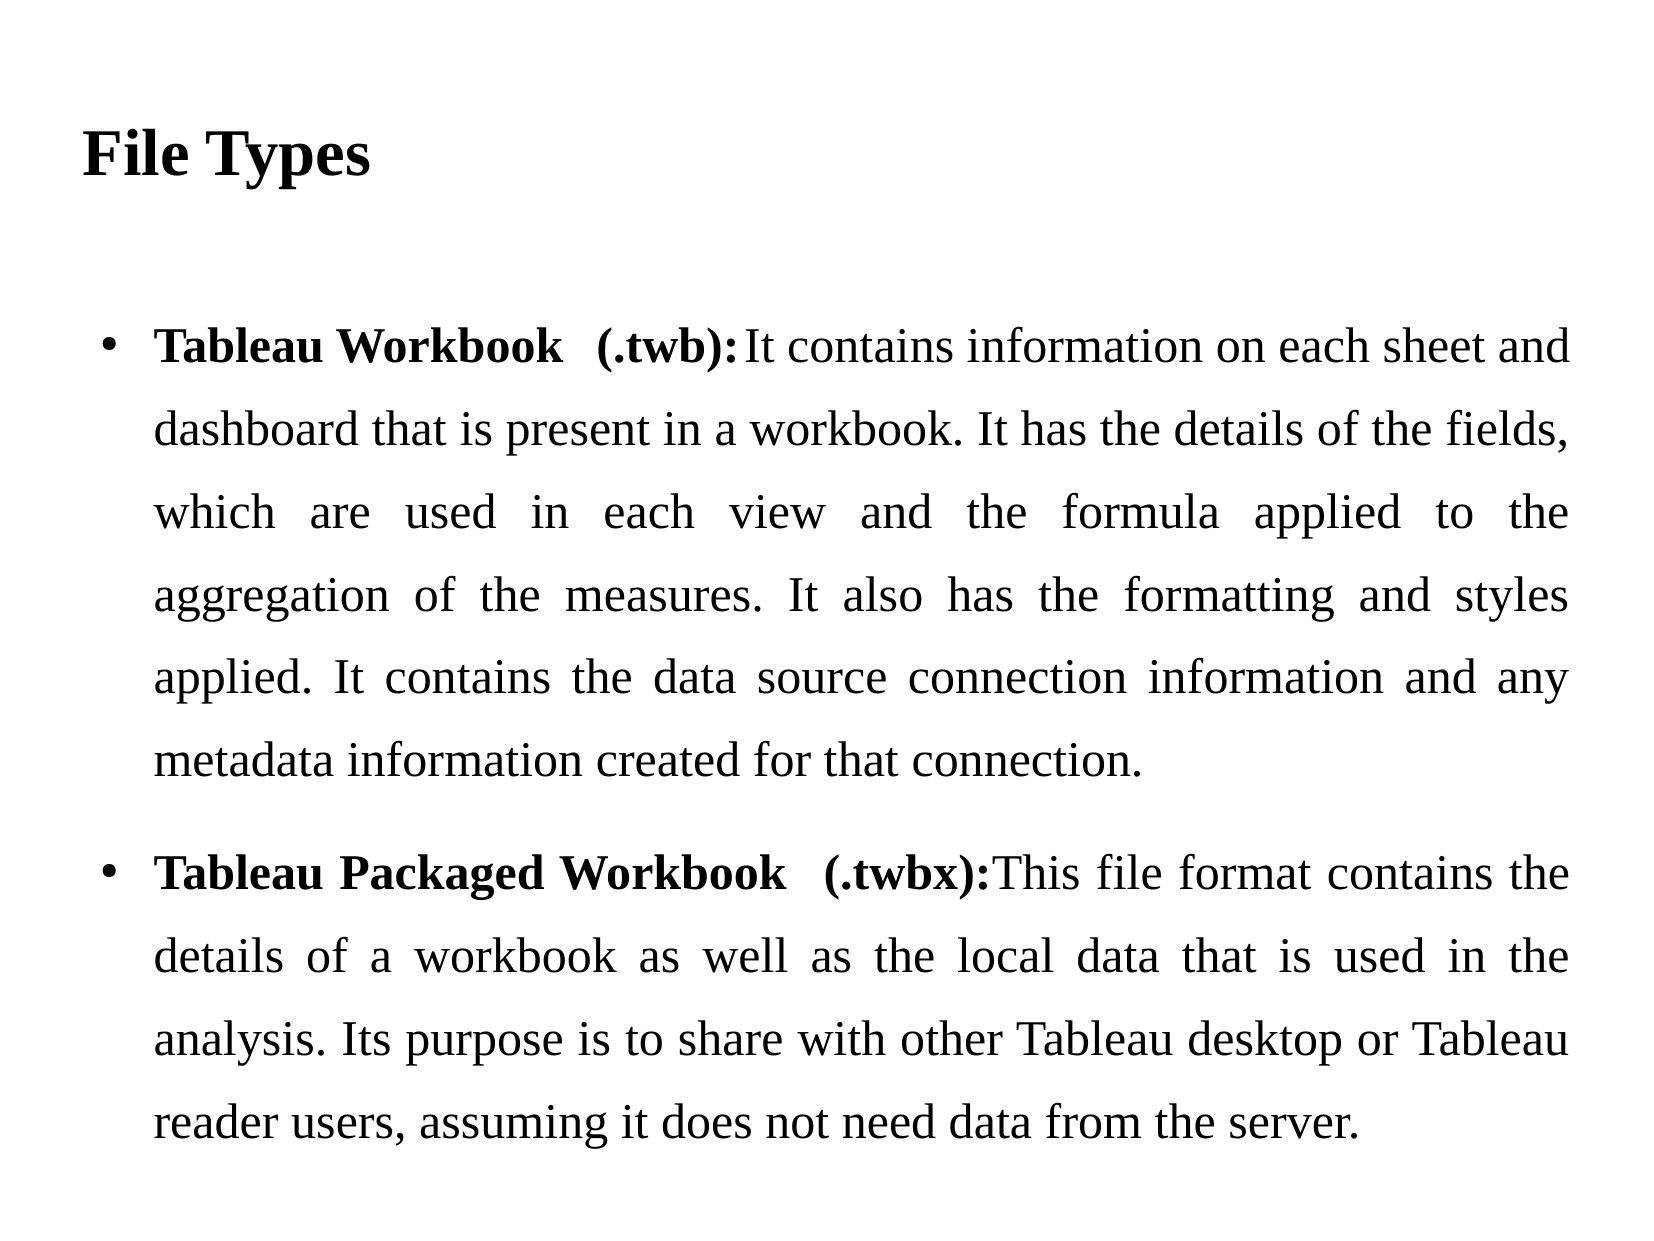

# File Types
Tableau Workbook	(.twb):	It contains information on each sheet and dashboard that is present in a workbook. It has the details of the fields, which are used in each view and the formula applied to the aggregation of the measures. It also has the formatting and styles applied. It contains the data source connection information and any metadata information created for that connection.
Tableau Packaged Workbook	(.twbx):This file format contains the details of a workbook as well as the local data that is used in the analysis. Its purpose is to share with other Tableau desktop or Tableau reader users, assuming it does not need data from the server.